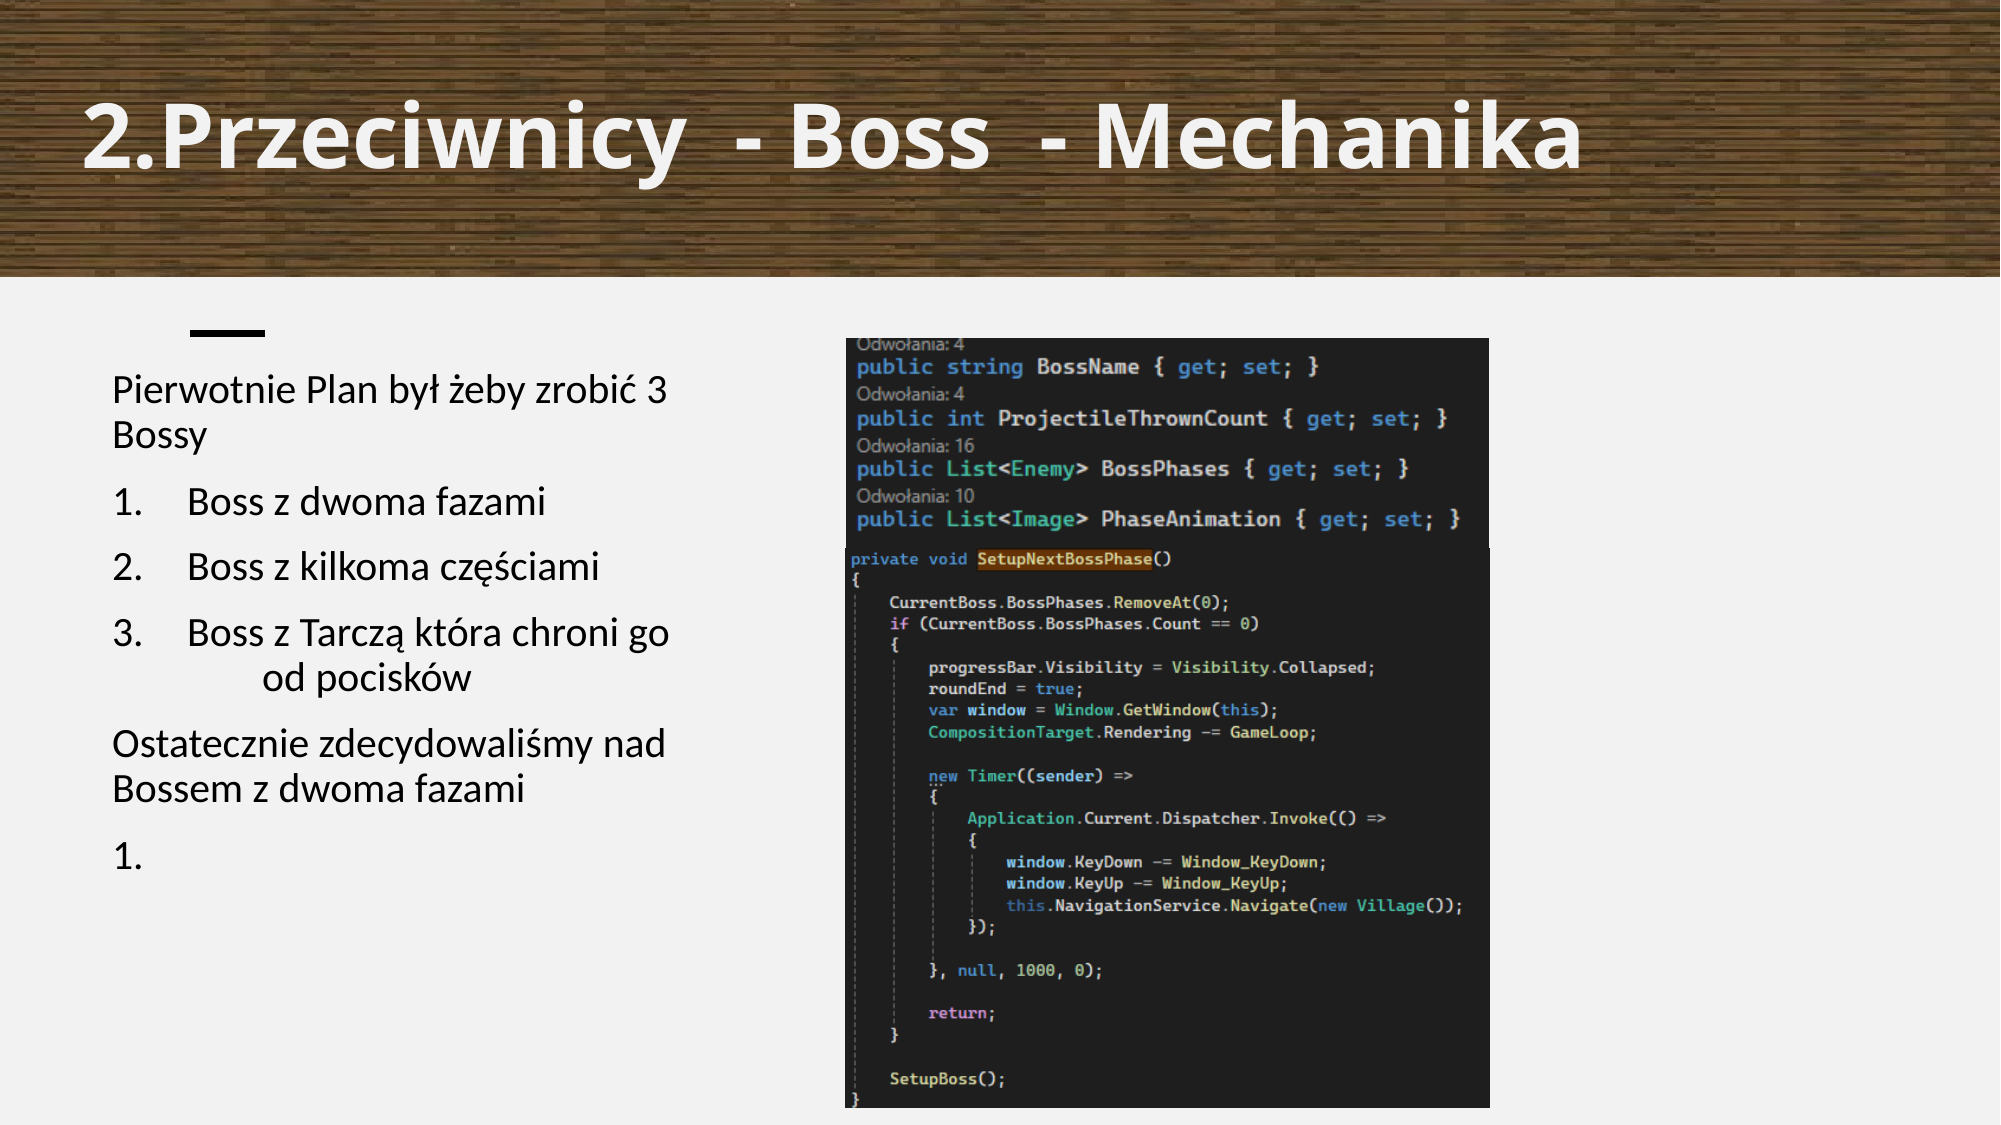

2.Przeciwnicy - Boss - Mechanika
# Pierwotnie Plan był żeby zrobić 3 Bossy
Boss z dwoma fazami
Boss z kilkoma częściami
Boss z Tarczą która chroni go od pocisków
Ostatecznie zdecydowaliśmy nad Bossem z dwoma fazami